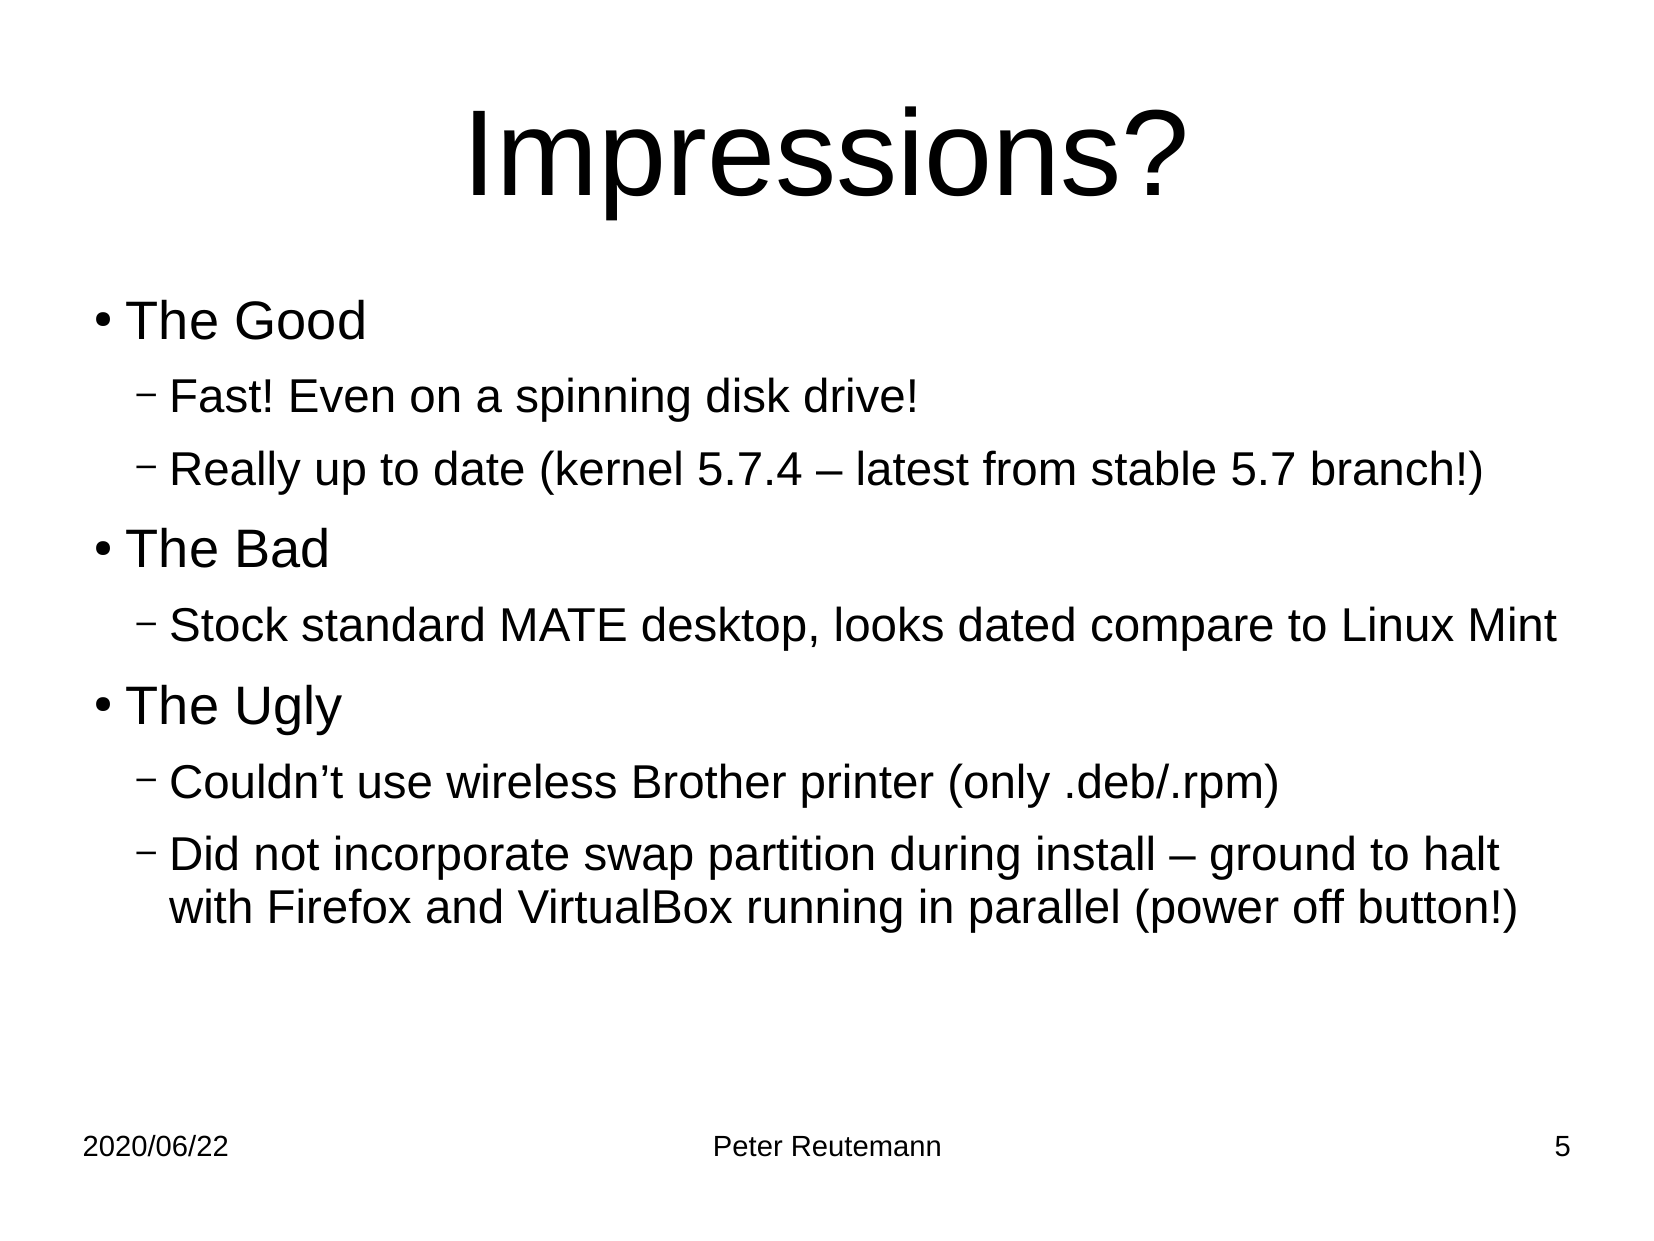

# Impressions?
The Good
Fast! Even on a spinning disk drive!
Really up to date (kernel 5.7.4 – latest from stable 5.7 branch!)
The Bad
Stock standard MATE desktop, looks dated compare to Linux Mint
The Ugly
Couldn’t use wireless Brother printer (only .deb/.rpm)
Did not incorporate swap partition during install – ground to halt with Firefox and VirtualBox running in parallel (power off button!)
2020/06/22
Peter Reutemann
5